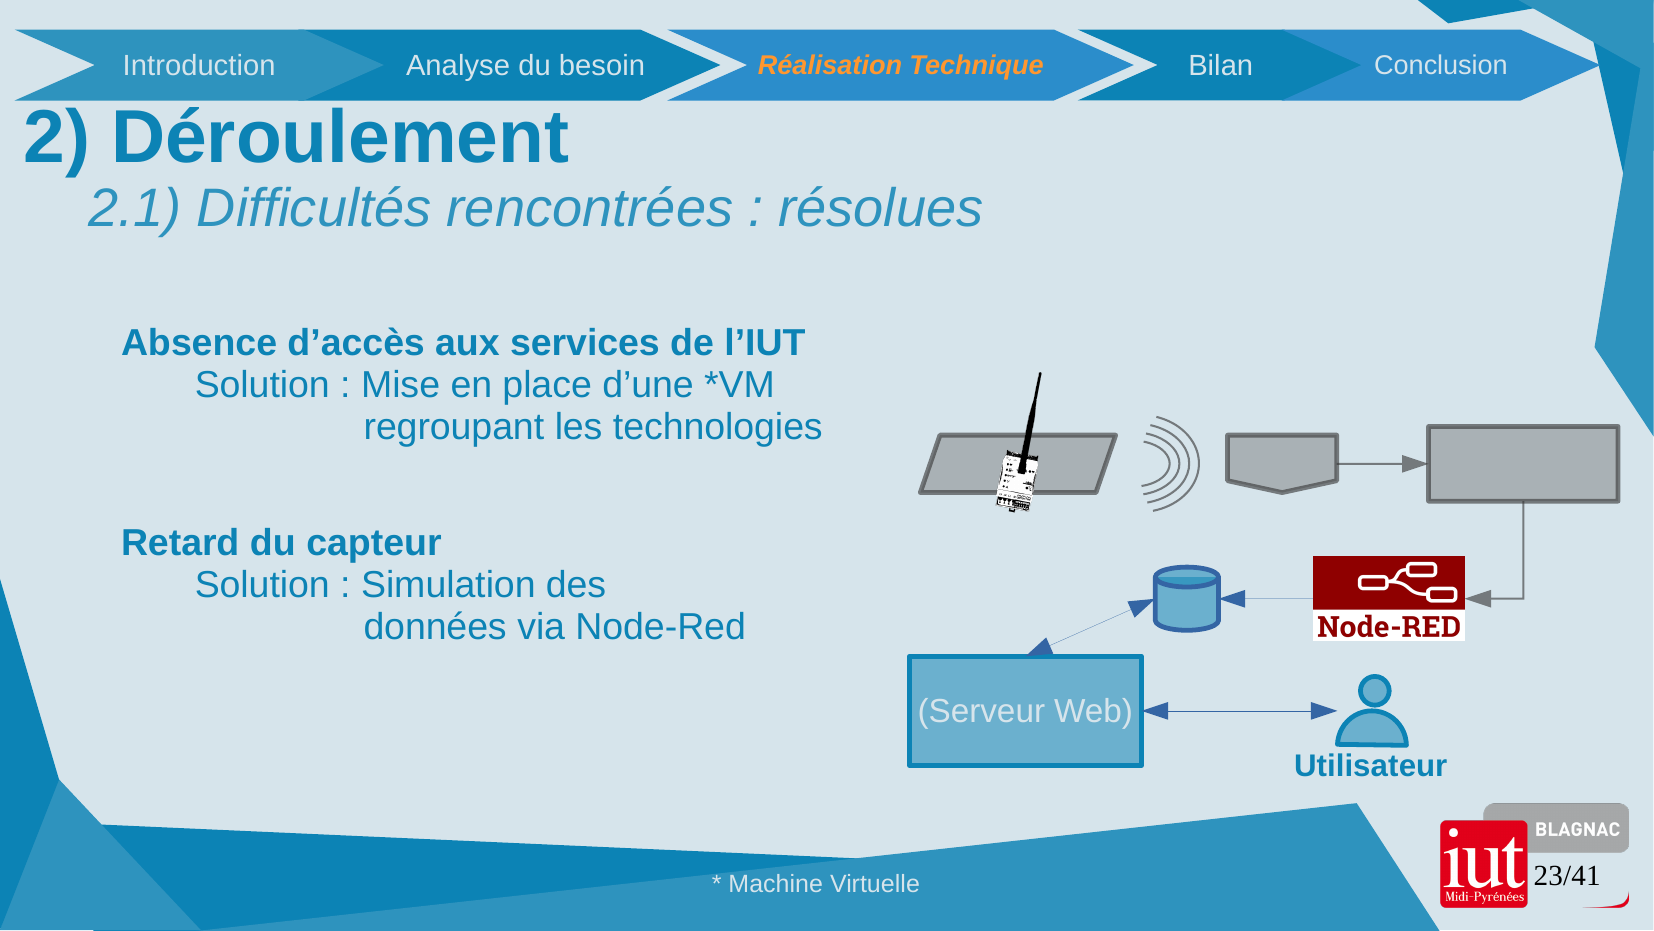

Bilan
Introduction
 Analyse du besoin
Réalisation Technique
Conclusion
# 2) Déroulement
2.1) Difficultés rencontrées : résolues
Absence d’accès aux services de l’IUT
	Solution : Mise en place d’une *VM
			 regroupant les technologies
(Serveur Web)
Utilisateur
Retard du capteur
	Solution : Simulation des
 			 données via Node-Red
23
* Machine Virtuelle